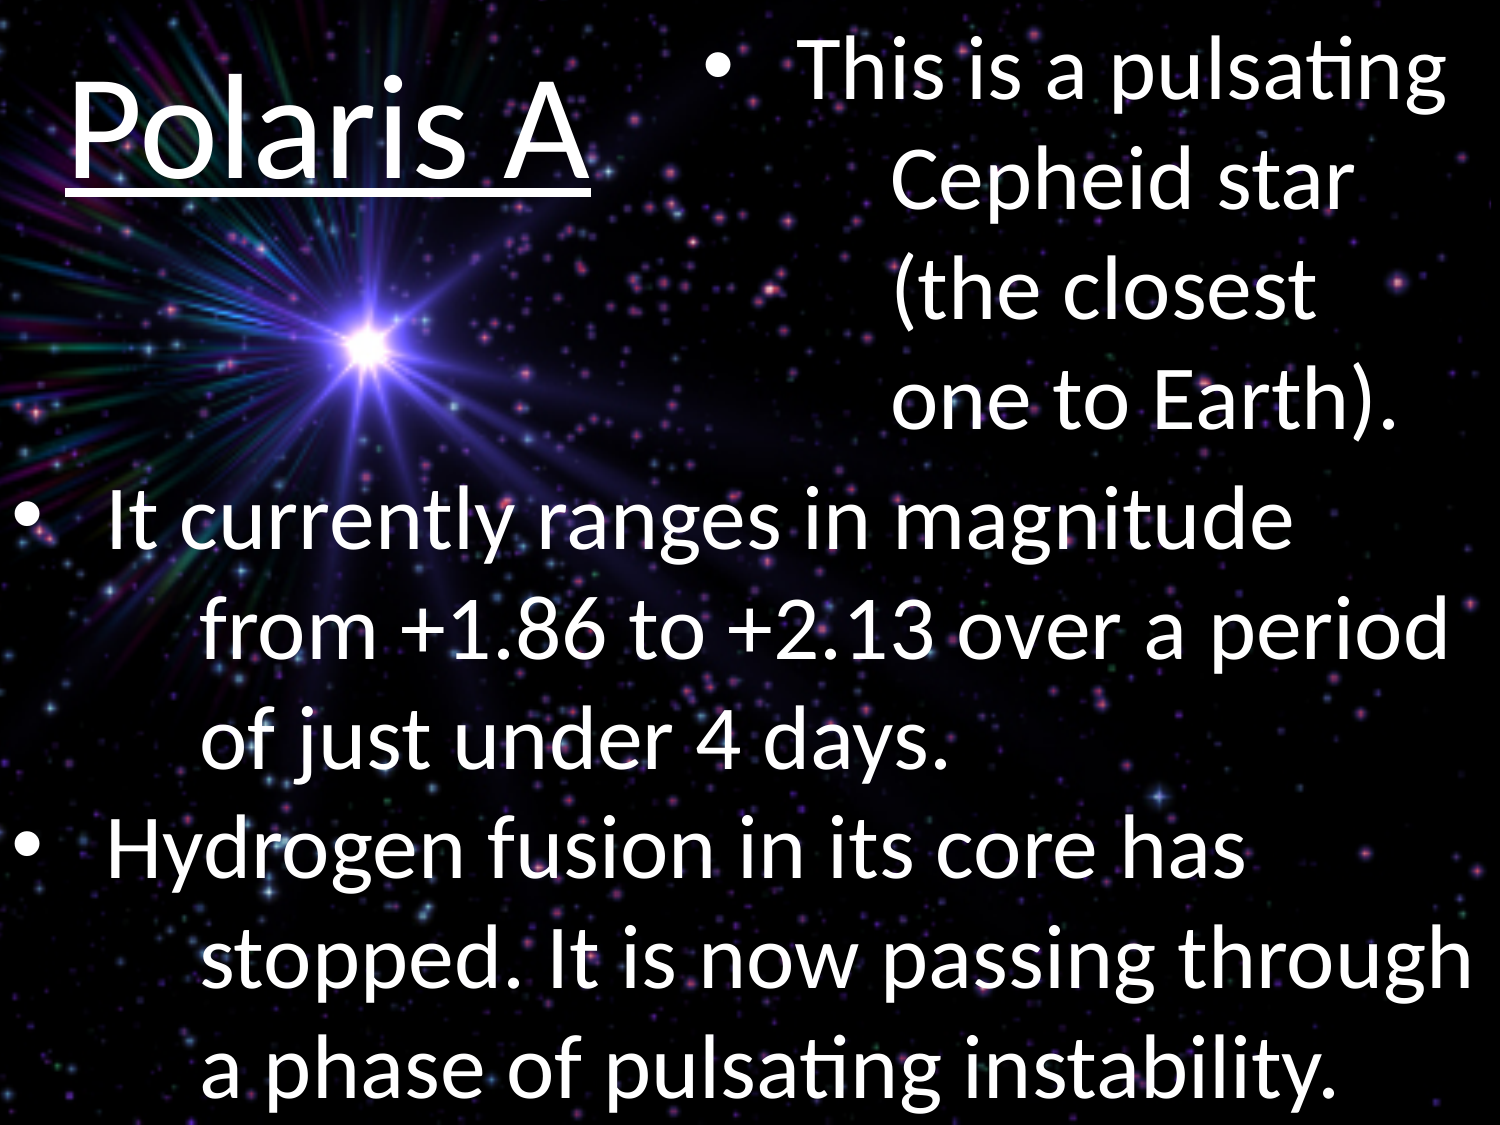

This is a pulsating Cepheid star (the closest one to Earth).
Polaris A
It currently ranges in magnitude from +1.86 to +2.13 over a period of just under 4 days.
Hydrogen fusion in its core has stopped. It is now passing through a phase of pulsating instability.